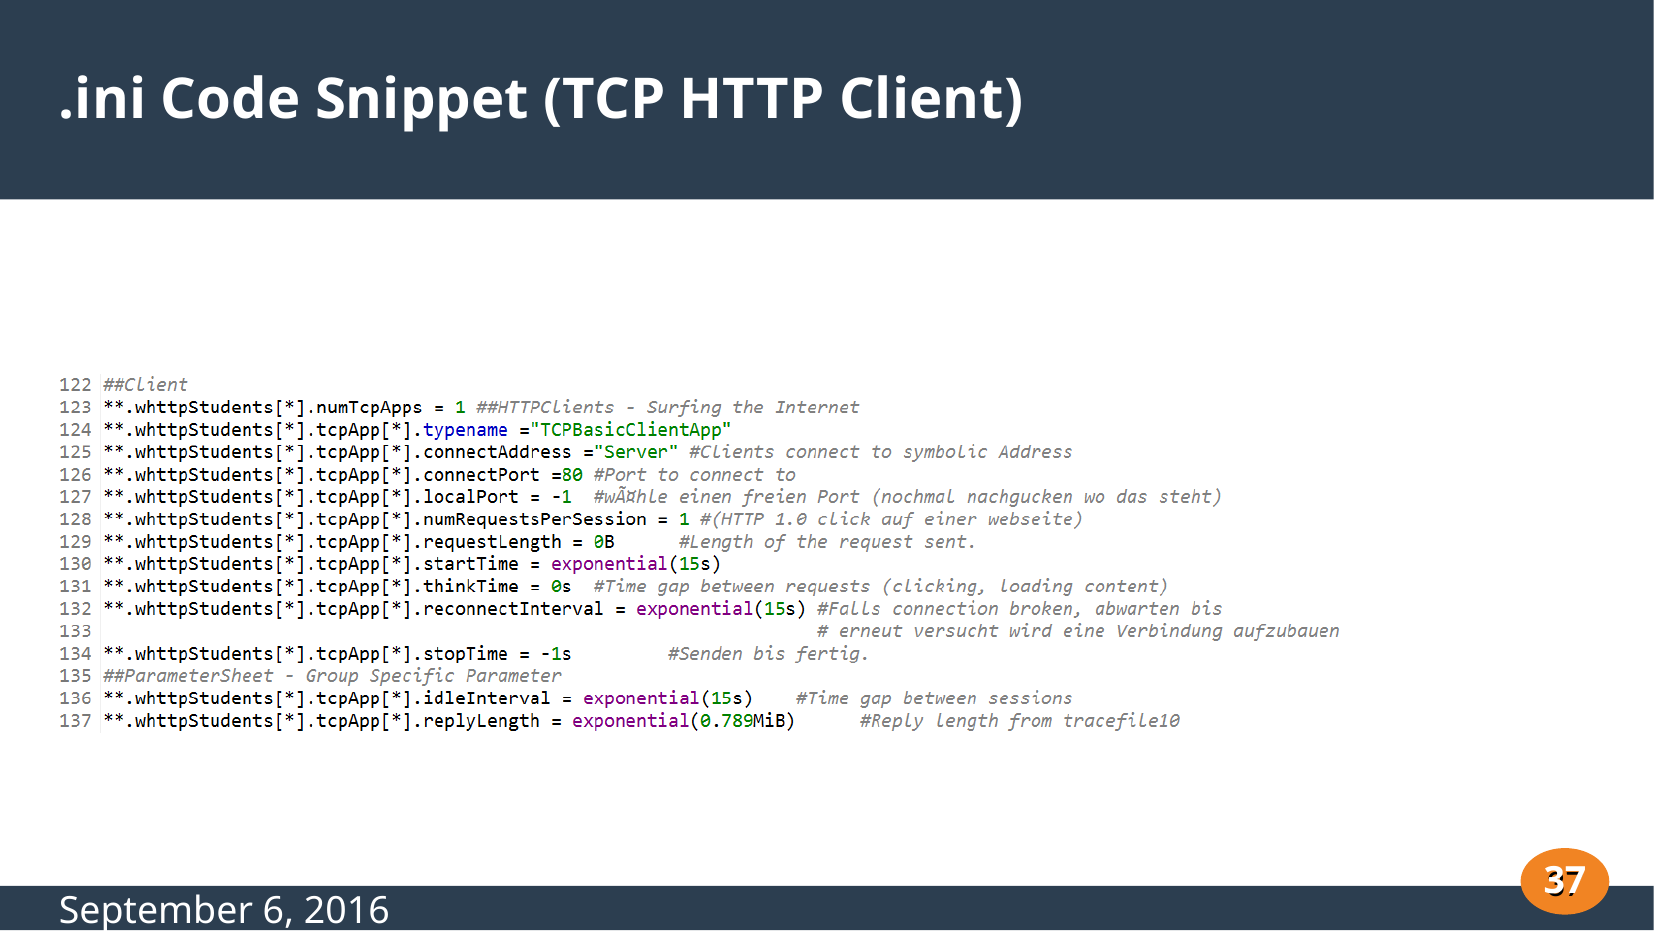

# .ini Code Snippet (TCP HTTP Client)
September 6, 2016